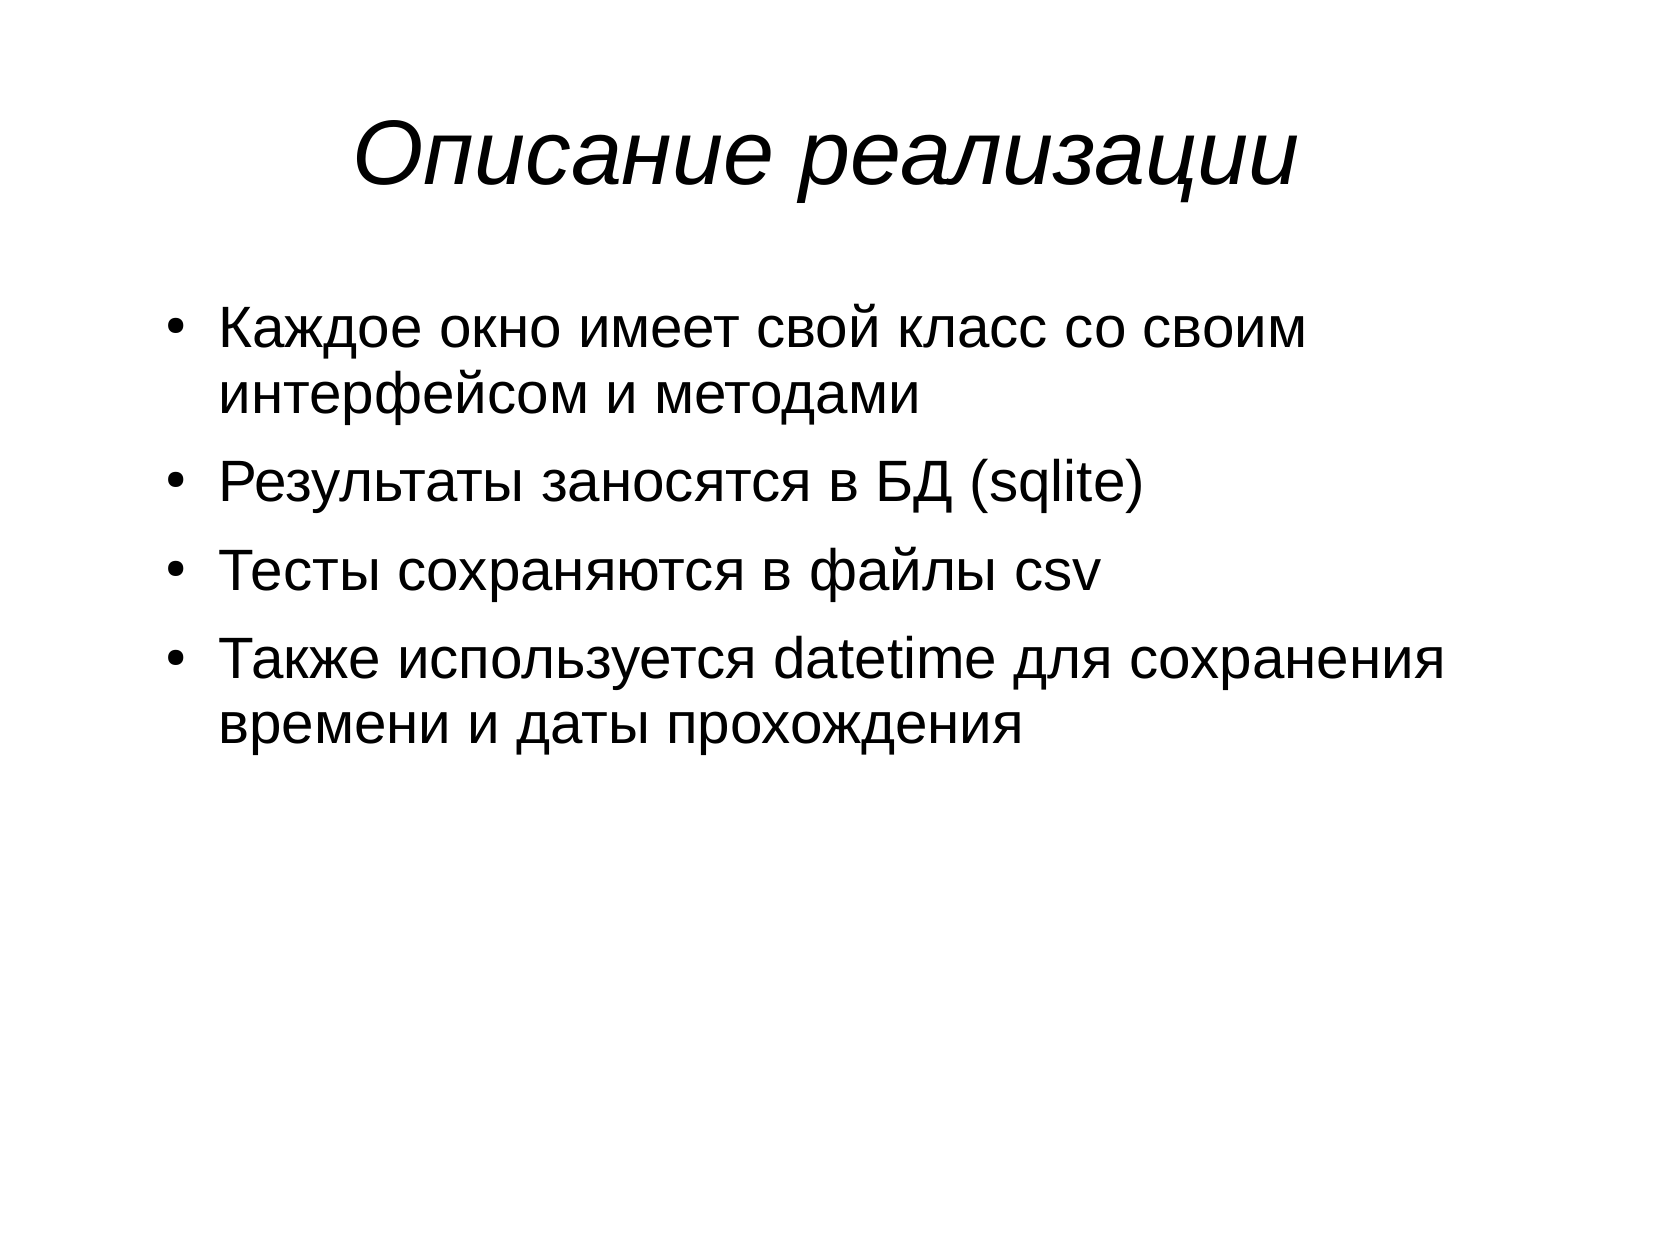

# Описание реализации
Каждое окно имеет свой класс со своим интерфейсом и методами
Результаты заносятся в БД (sqlite)
Тесты сохраняются в файлы csv
Также используется datetime для сохранения времени и даты прохождения